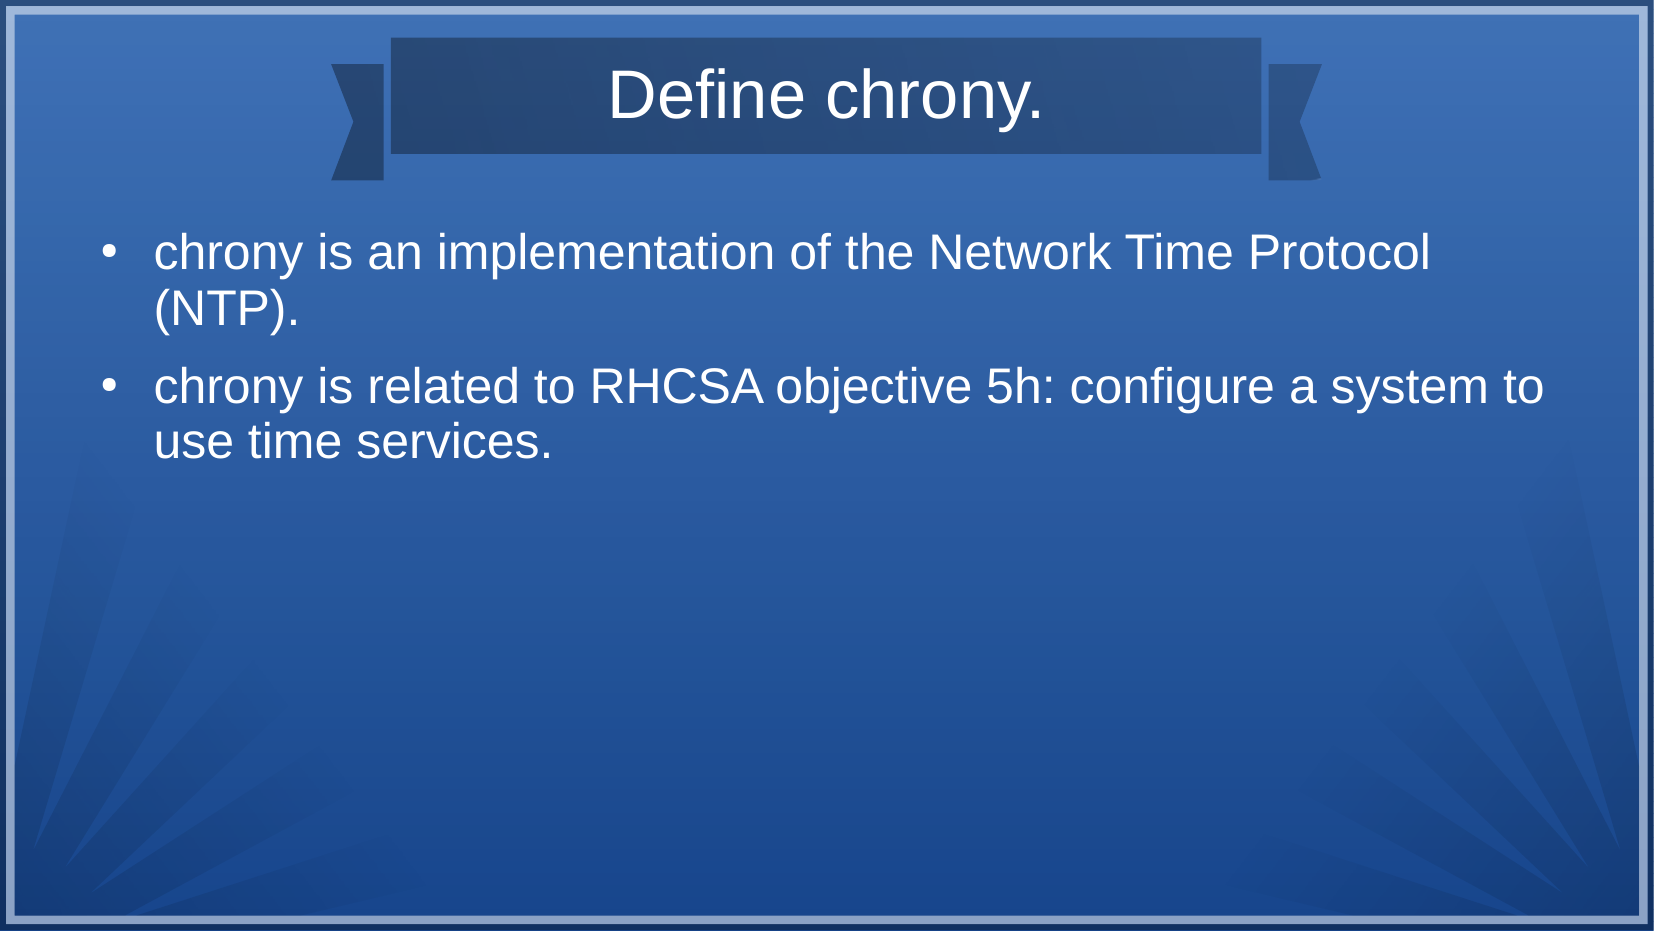

# Define chrony.
chrony is an implementation of the Network Time Protocol (NTP).
chrony is related to RHCSA objective 5h: configure a system to use time services.